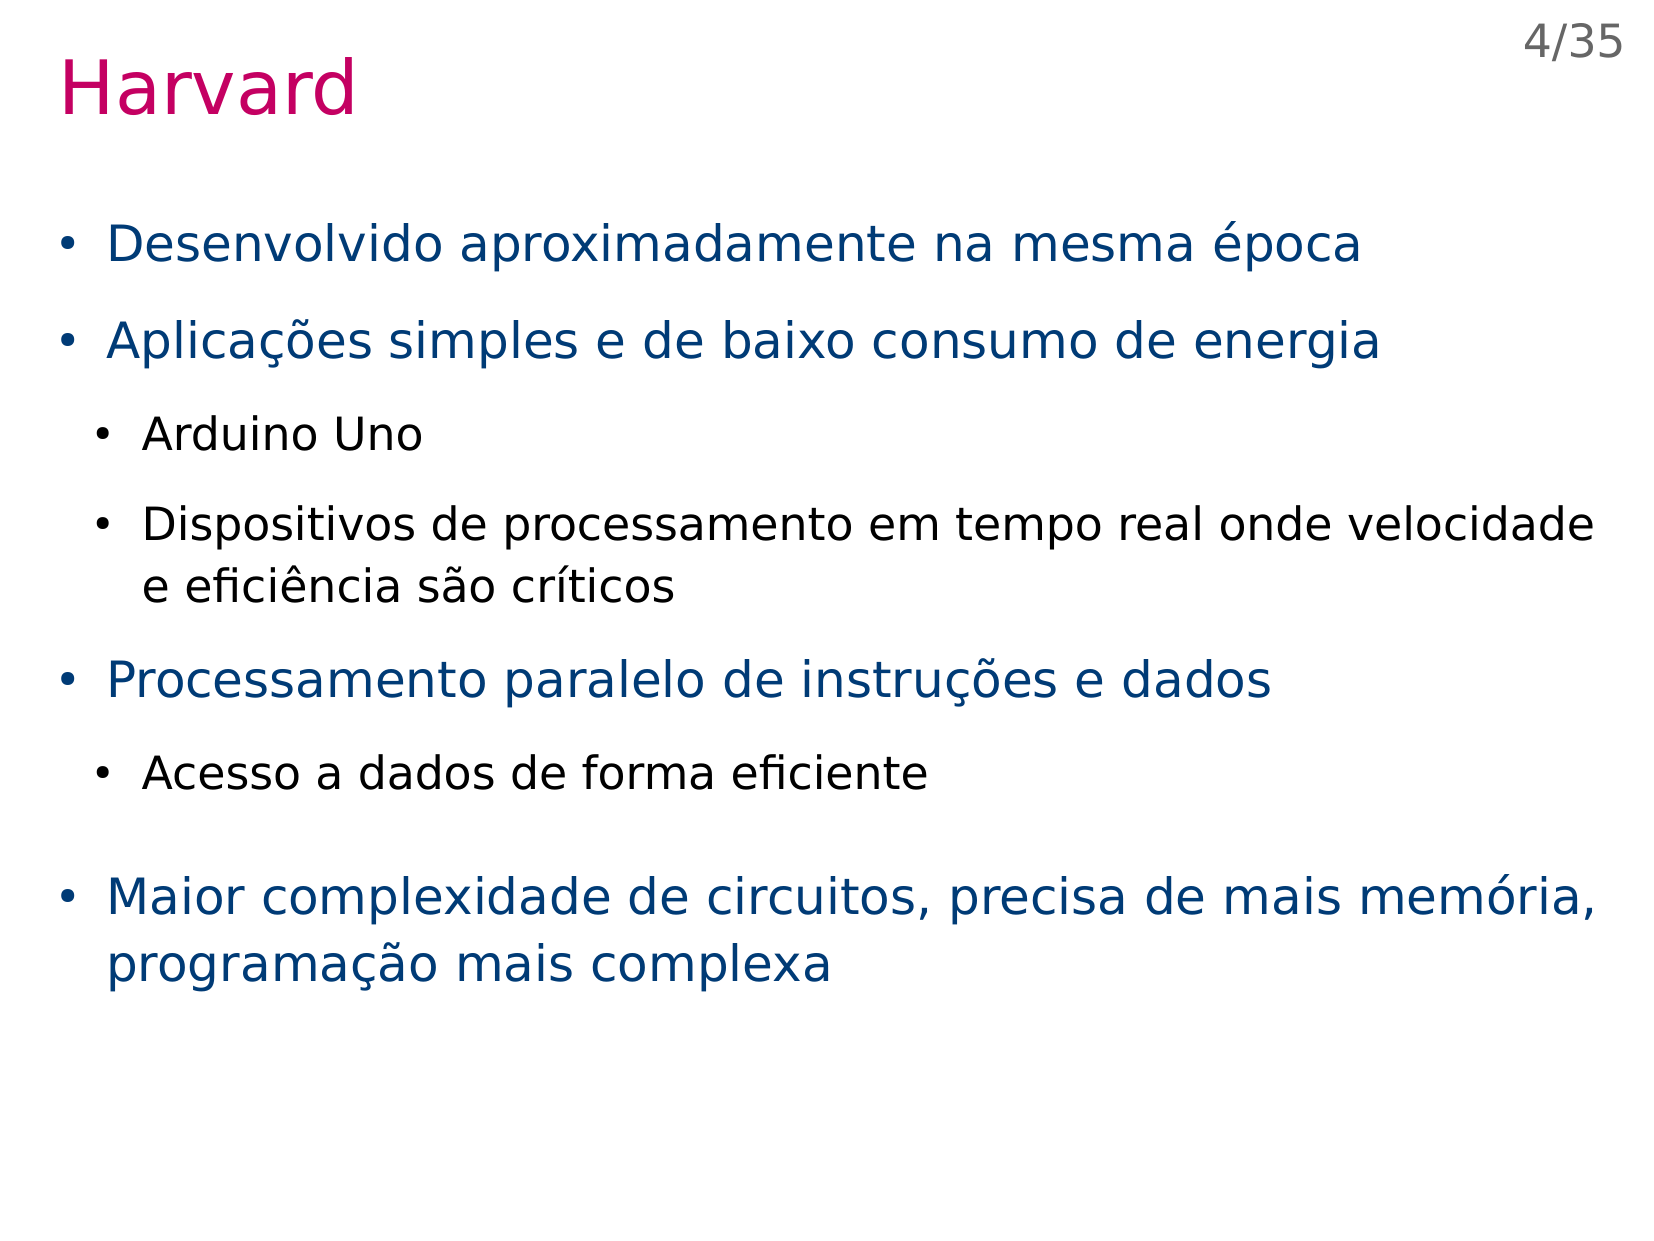

4
# Harvard
Desenvolvido aproximadamente na mesma época
Aplicações simples e de baixo consumo de energia
Arduino Uno
Dispositivos de processamento em tempo real onde velocidade e eficiência são críticos
Processamento paralelo de instruções e dados
Acesso a dados de forma eficiente
Maior complexidade de circuitos, precisa de mais memória, programação mais complexa